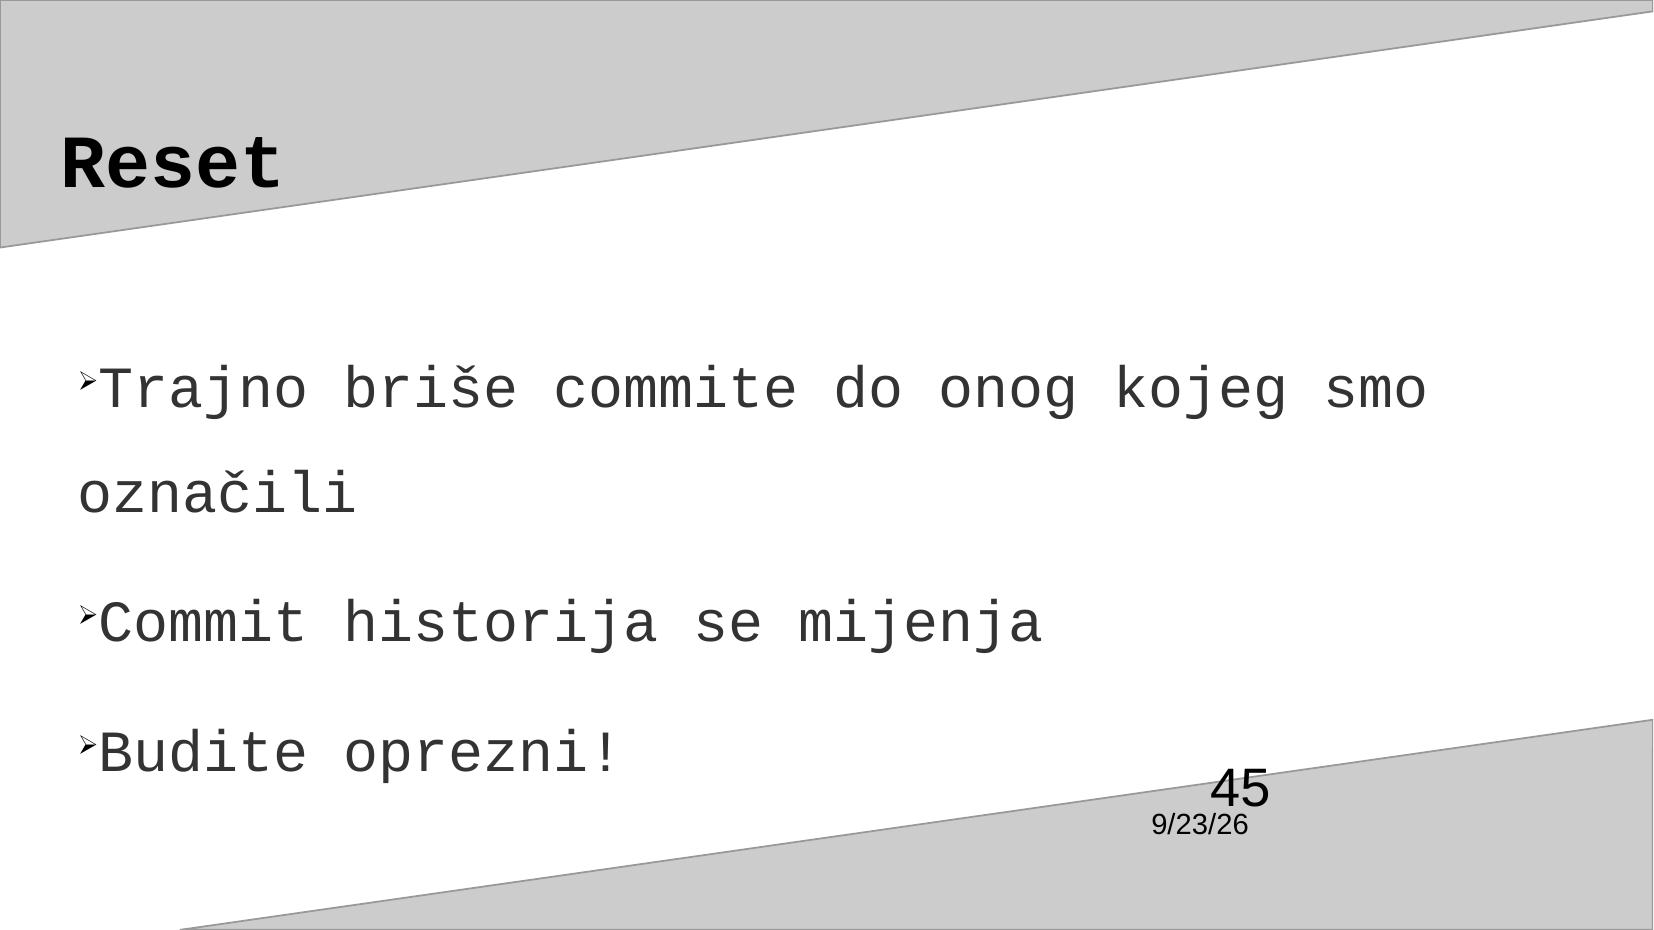

Reset
# Trajno briše commite do onog kojeg smo označili
Commit historija se mijenja
Budite oprezni!
44